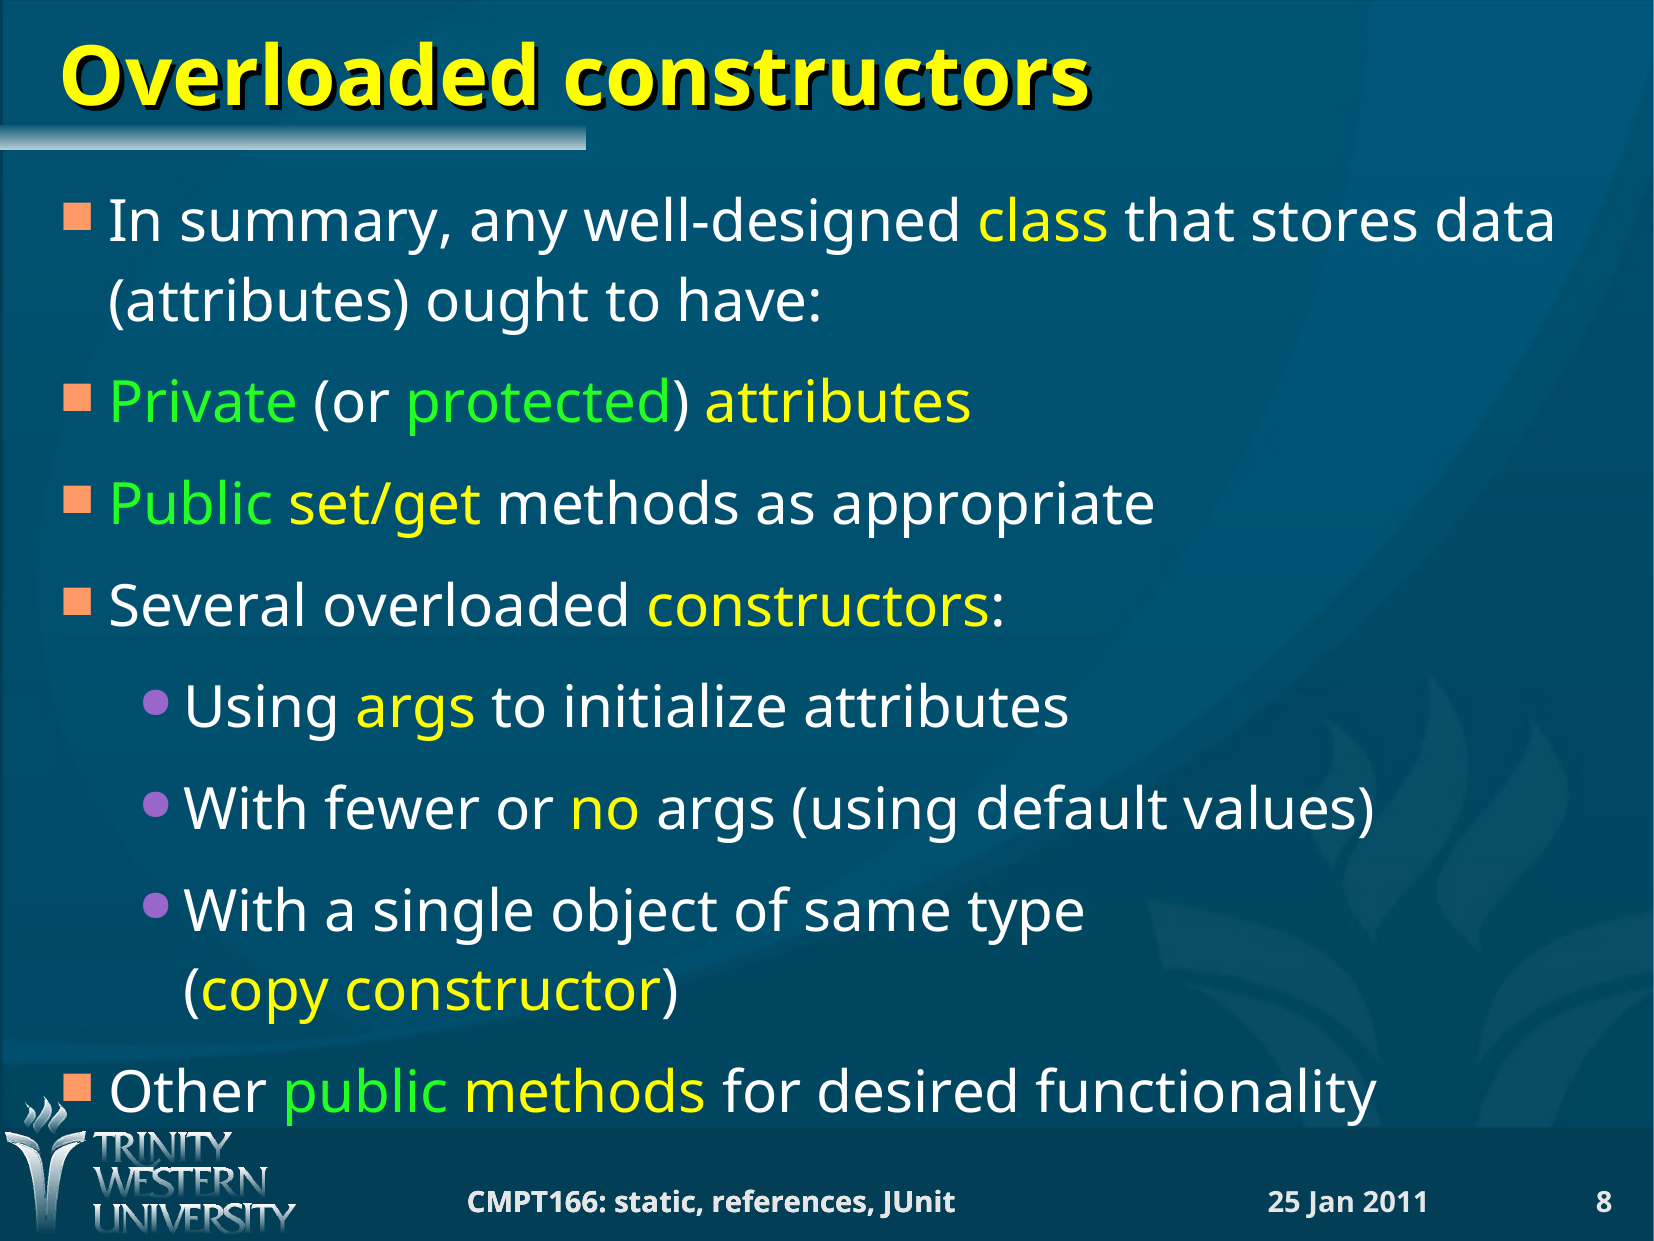

# Overloaded constructors
In summary, any well-designed class that stores data (attributes) ought to have:
Private (or protected) attributes
Public set/get methods as appropriate
Several overloaded constructors:
Using args to initialize attributes
With fewer or no args (using default values)
With a single object of same type
(copy constructor)
Other public methods for desired functionality
CMPT166: static, references, JUnit
25 Jan 2011
8